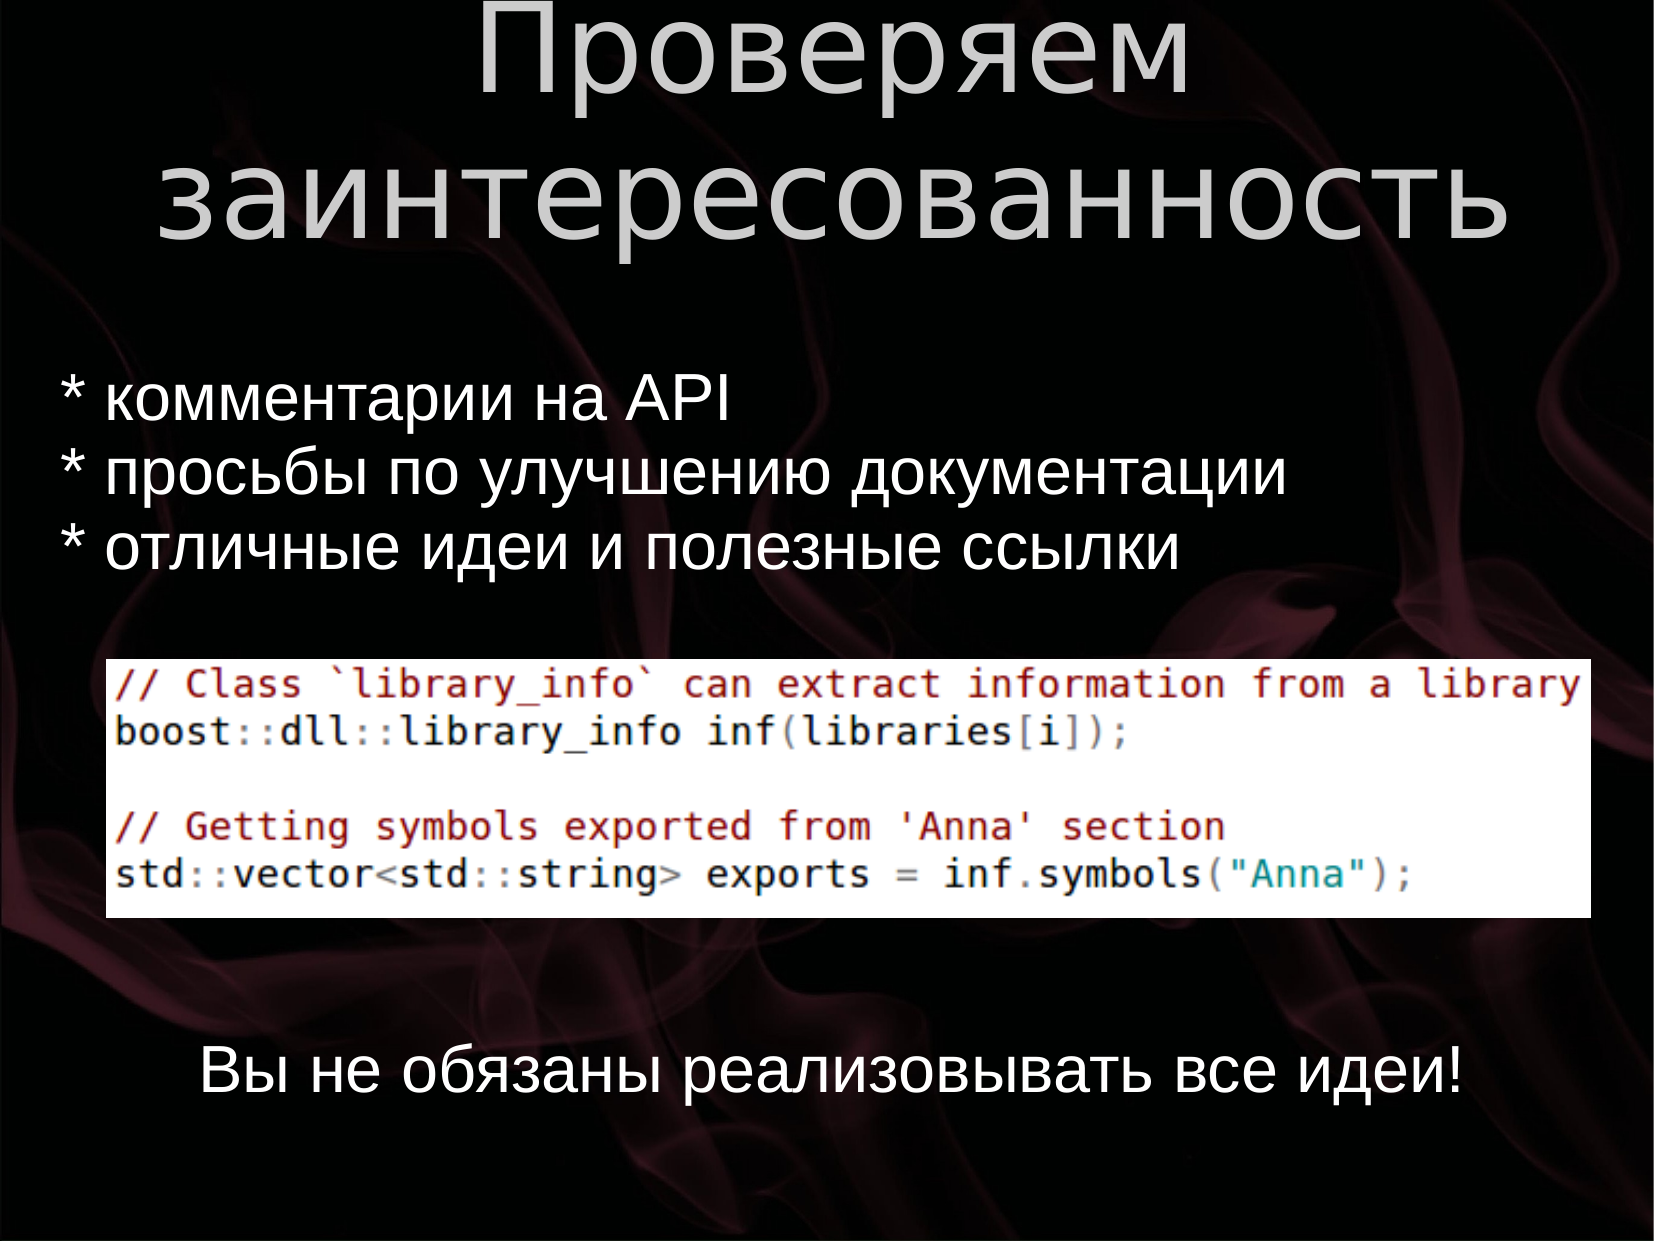

# Проверяем заинтересованность
* комментарии на API
* просьбы по улучшению документации
* отличные идеи и полезные ссылки
Вы не обязаны реализовывать все идеи!